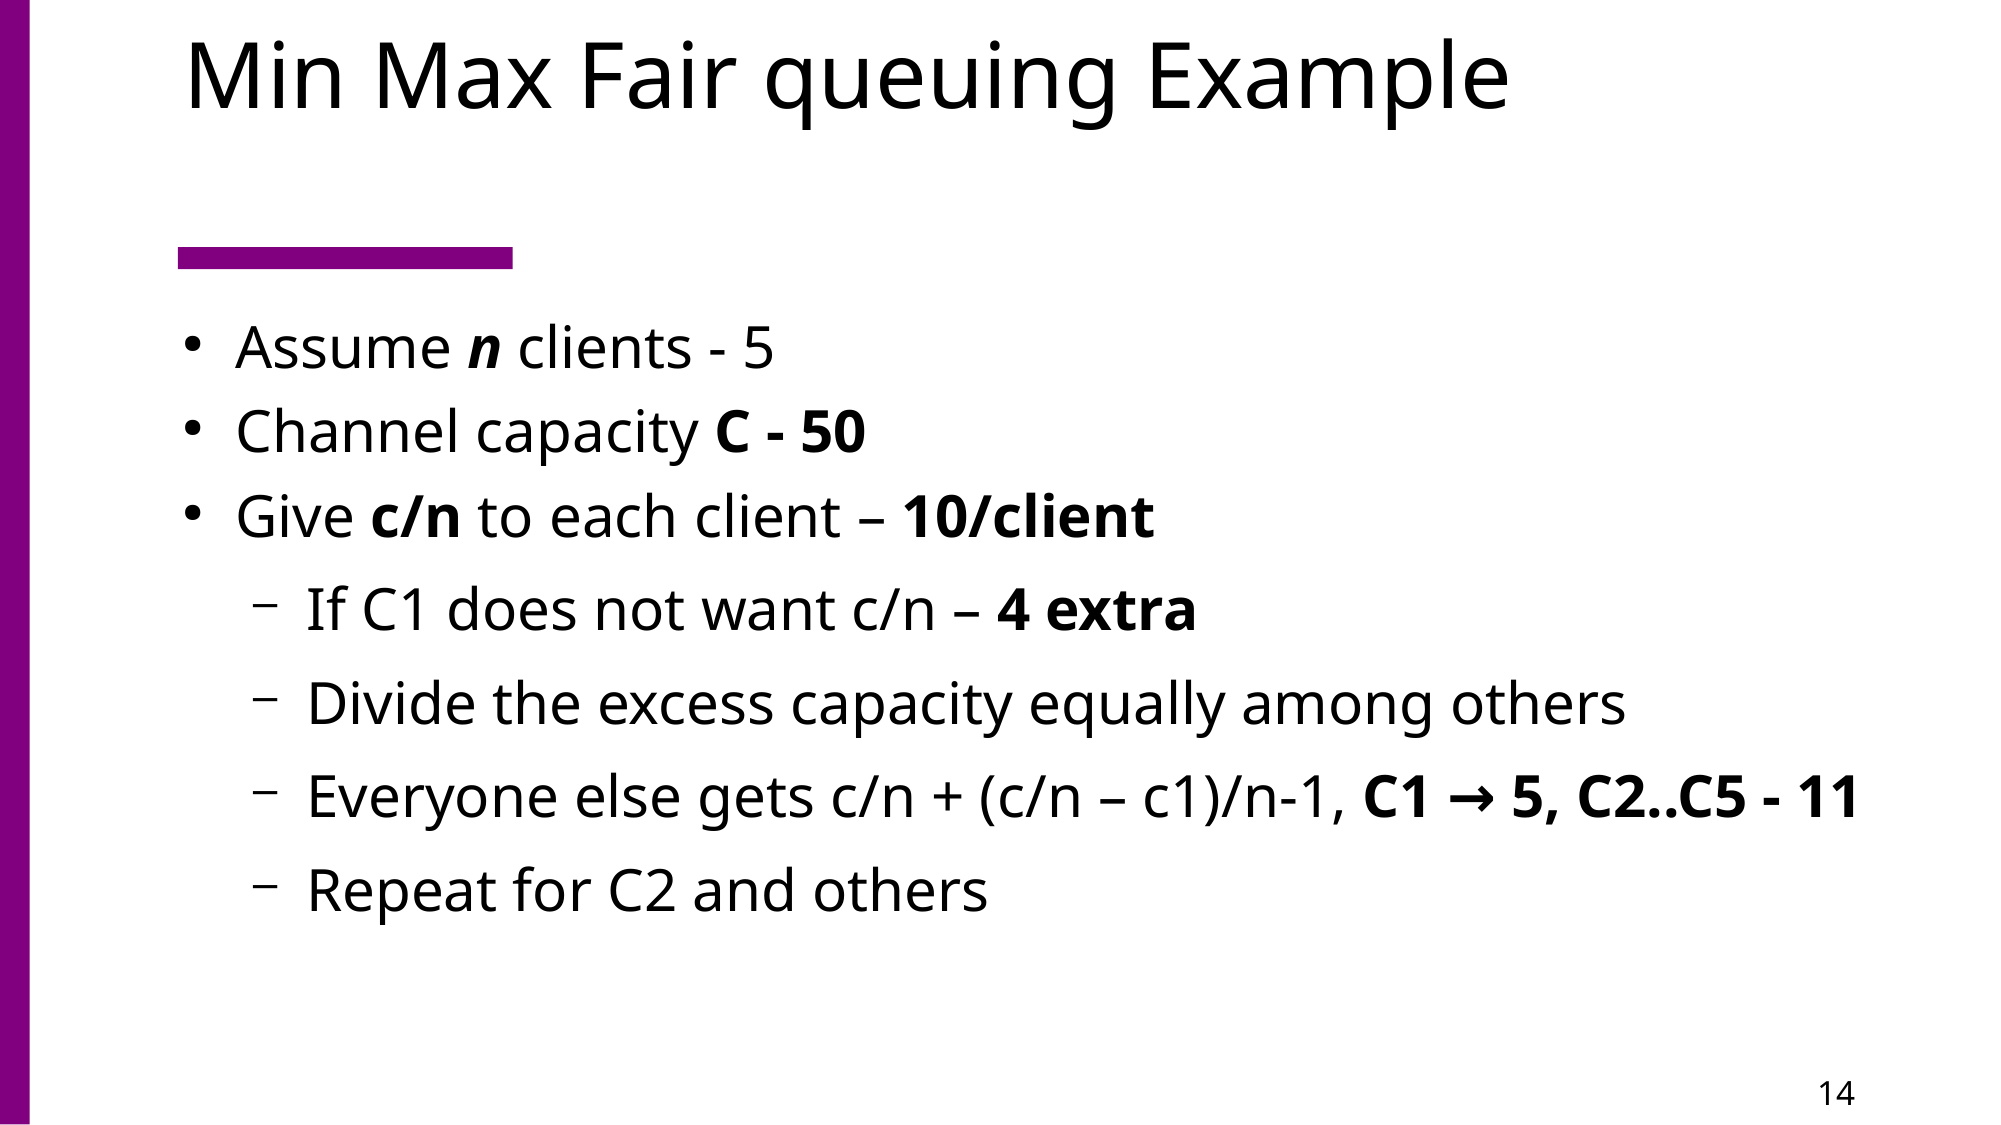

# Min Max Fair queuing Example
Assume n clients - 5
Channel capacity C - 50
Give c/n to each client – 10/client
If C1 does not want c/n – 4 extra
Divide the excess capacity equally among others
Everyone else gets c/n + (c/n – c1)/n-1, C1 → 5, C2..C5 - 11
Repeat for C2 and others